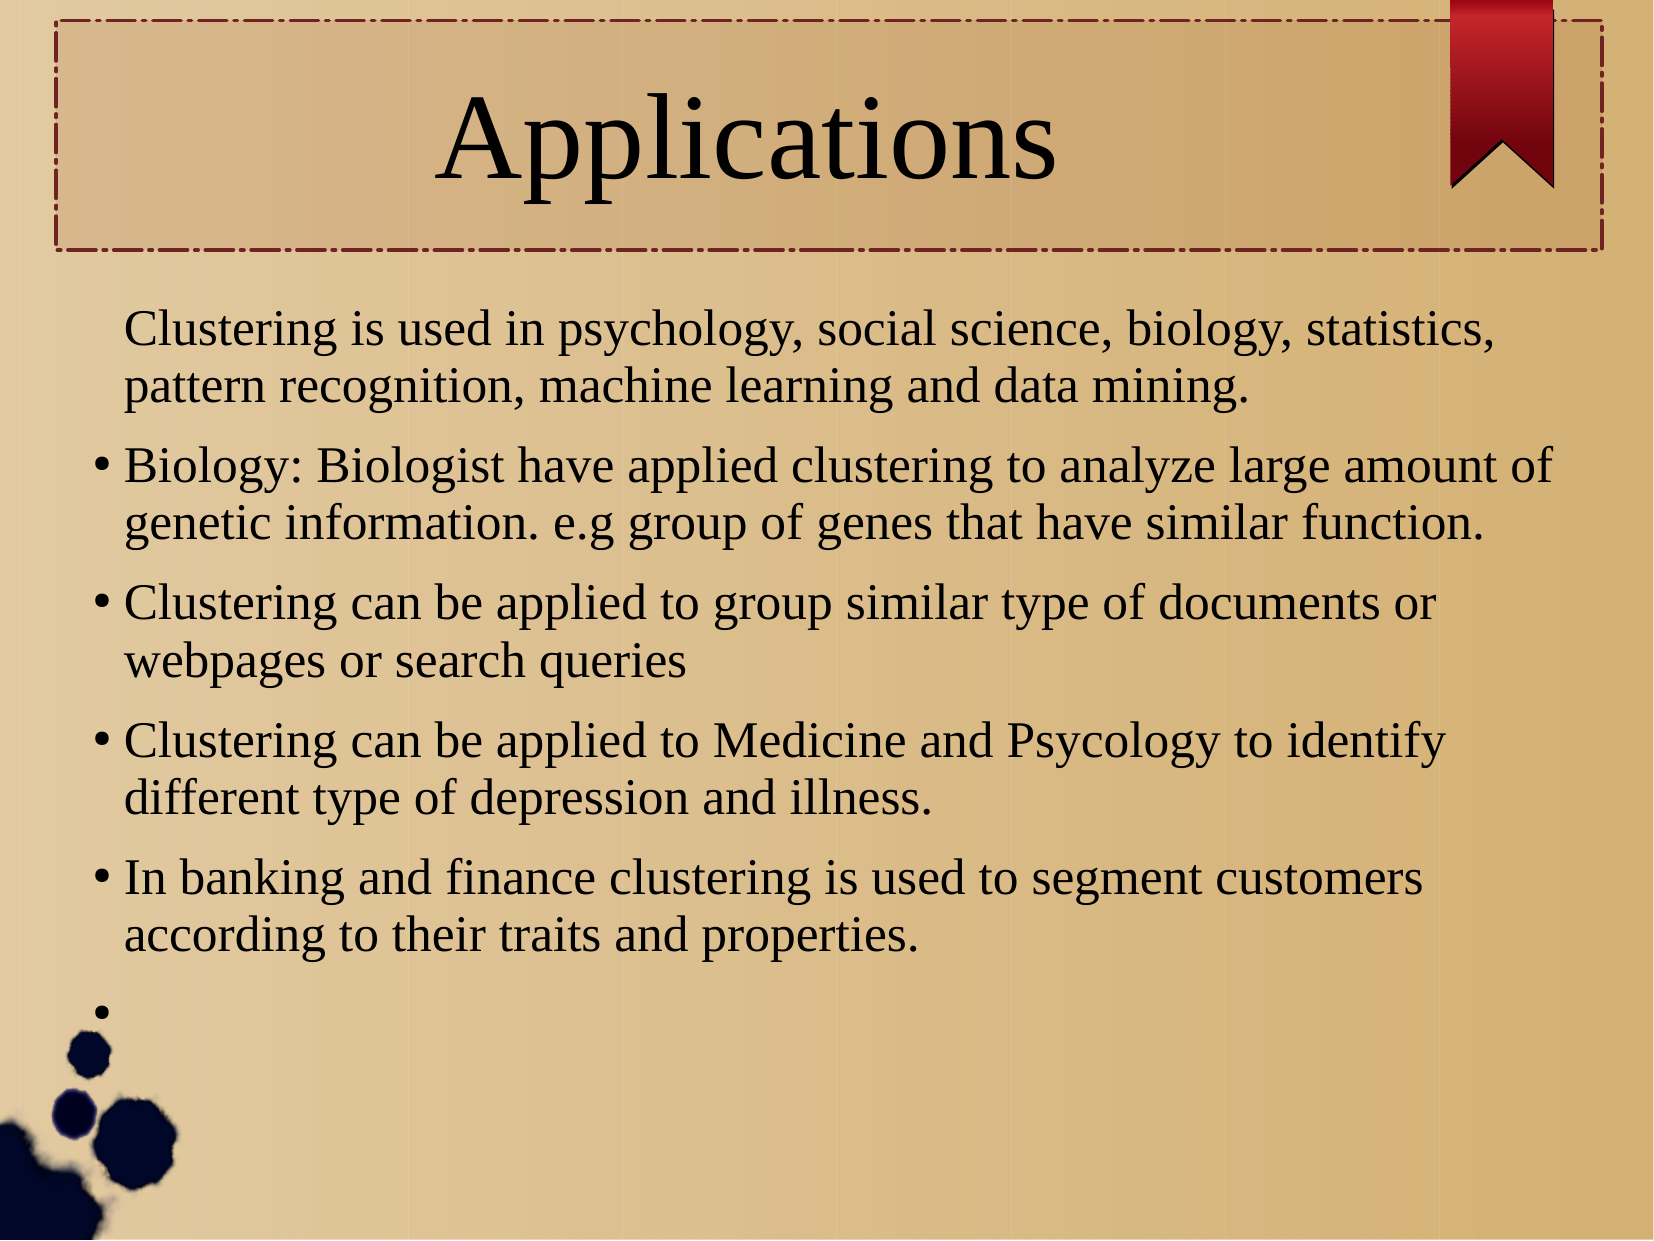

# Applications
Clustering is used in psychology, social science, biology, statistics, pattern recognition, machine learning and data mining.
Biology: Biologist have applied clustering to analyze large amount of genetic information. e.g group of genes that have similar function.
Clustering can be applied to group similar type of documents or webpages or search queries
Clustering can be applied to Medicine and Psycology to identify different type of depression and illness.
In banking and finance clustering is used to segment customers according to their traits and properties.